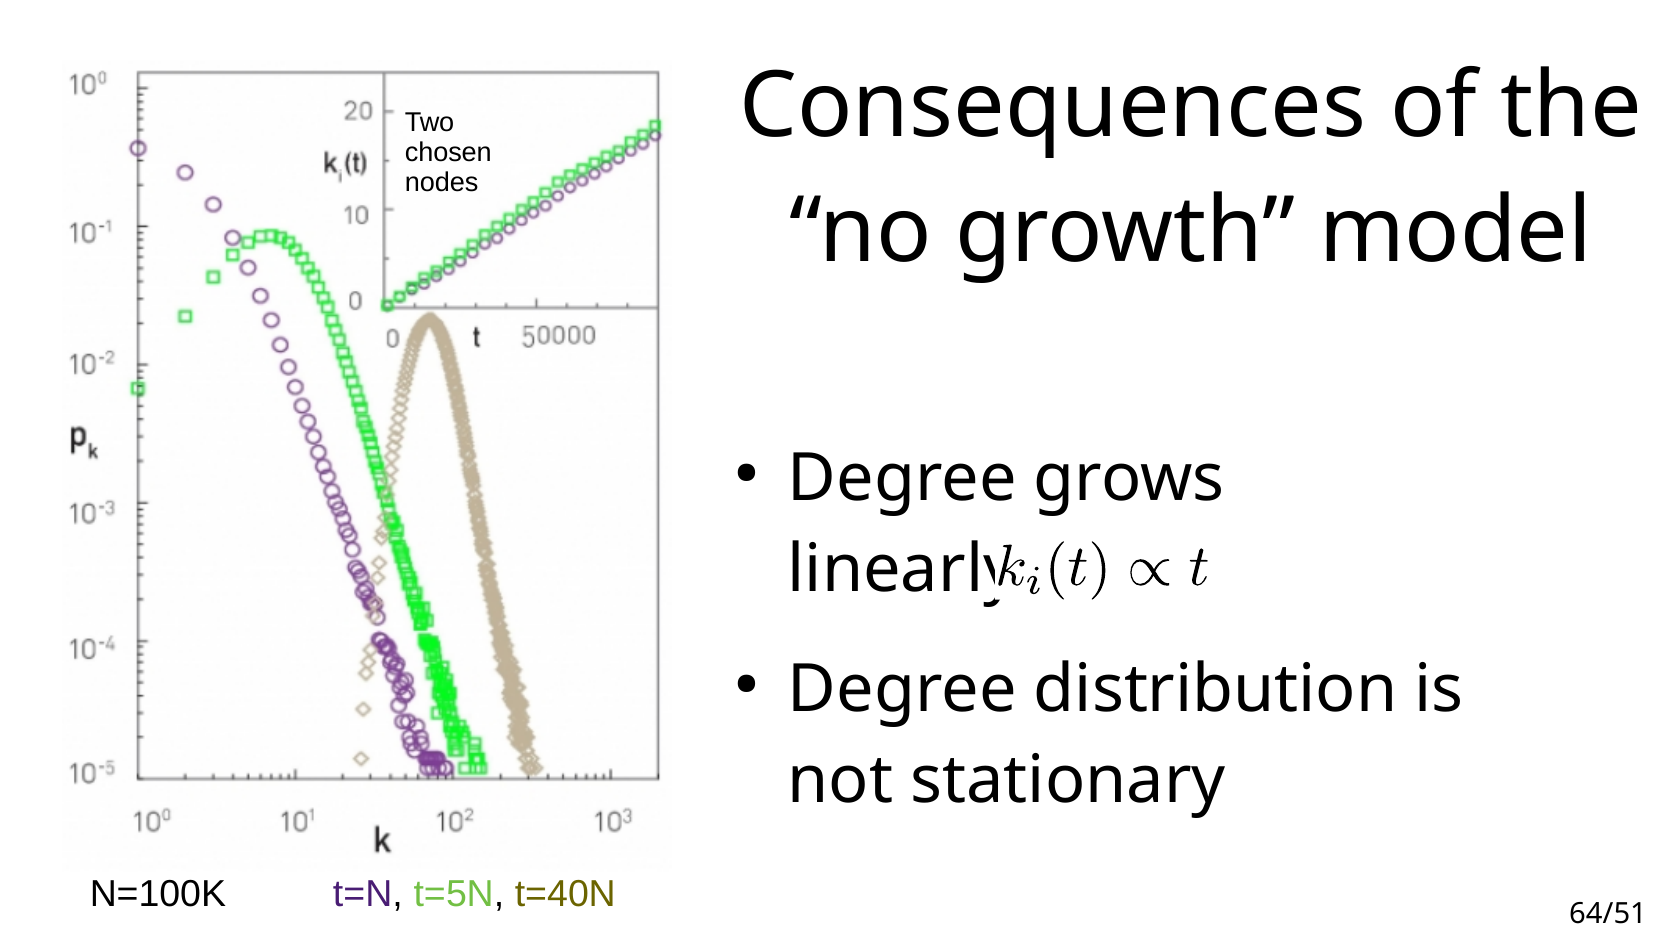

# Consequences of the “no growth” model
Two chosen nodes
Degree grows
linearly
Degree distribution is not stationary
N=100K
t=N, t=5N, t=40N
64